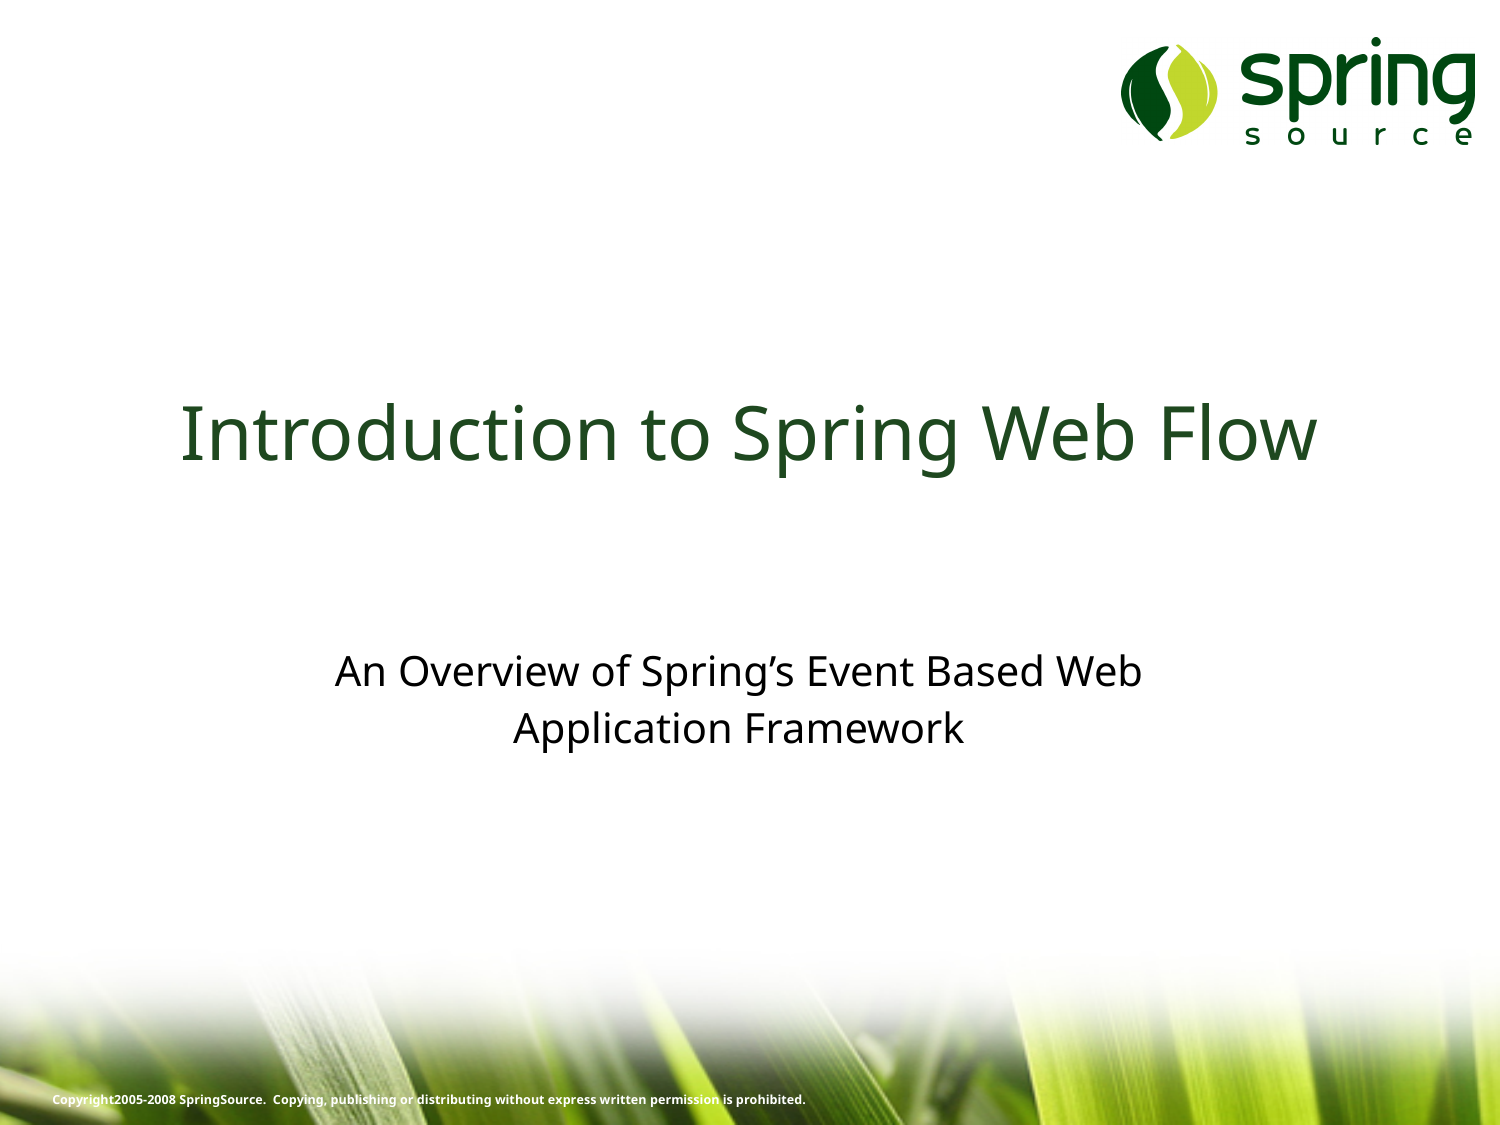

# Introduction to Spring Web Flow
An Overview of Spring’s Event Based Web Application Framework